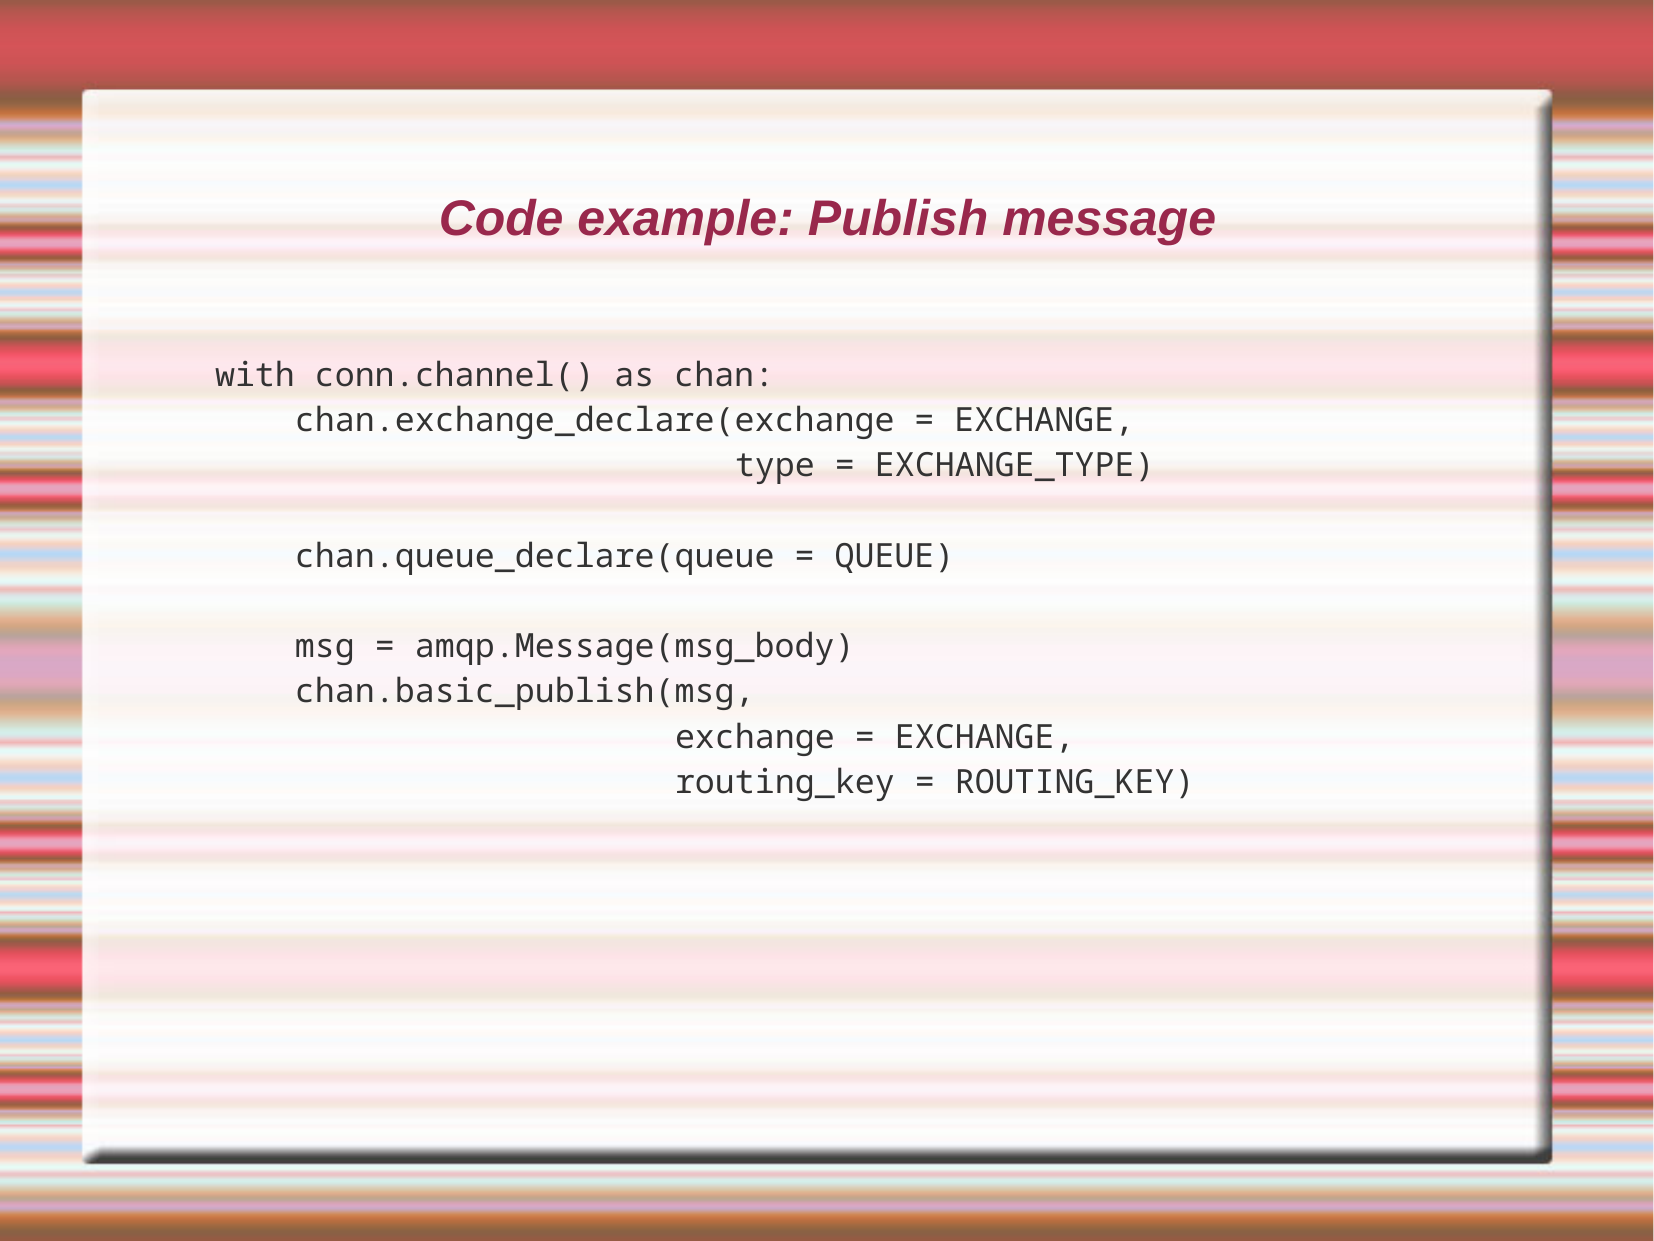

# Code example: Publish message
 with conn.channel() as chan:
 chan.exchange_declare(exchange = EXCHANGE,
 type = EXCHANGE_TYPE)
 chan.queue_declare(queue = QUEUE)
 msg = amqp.Message(msg_body)
 chan.basic_publish(msg,
 exchange = EXCHANGE,
 routing_key = ROUTING_KEY)